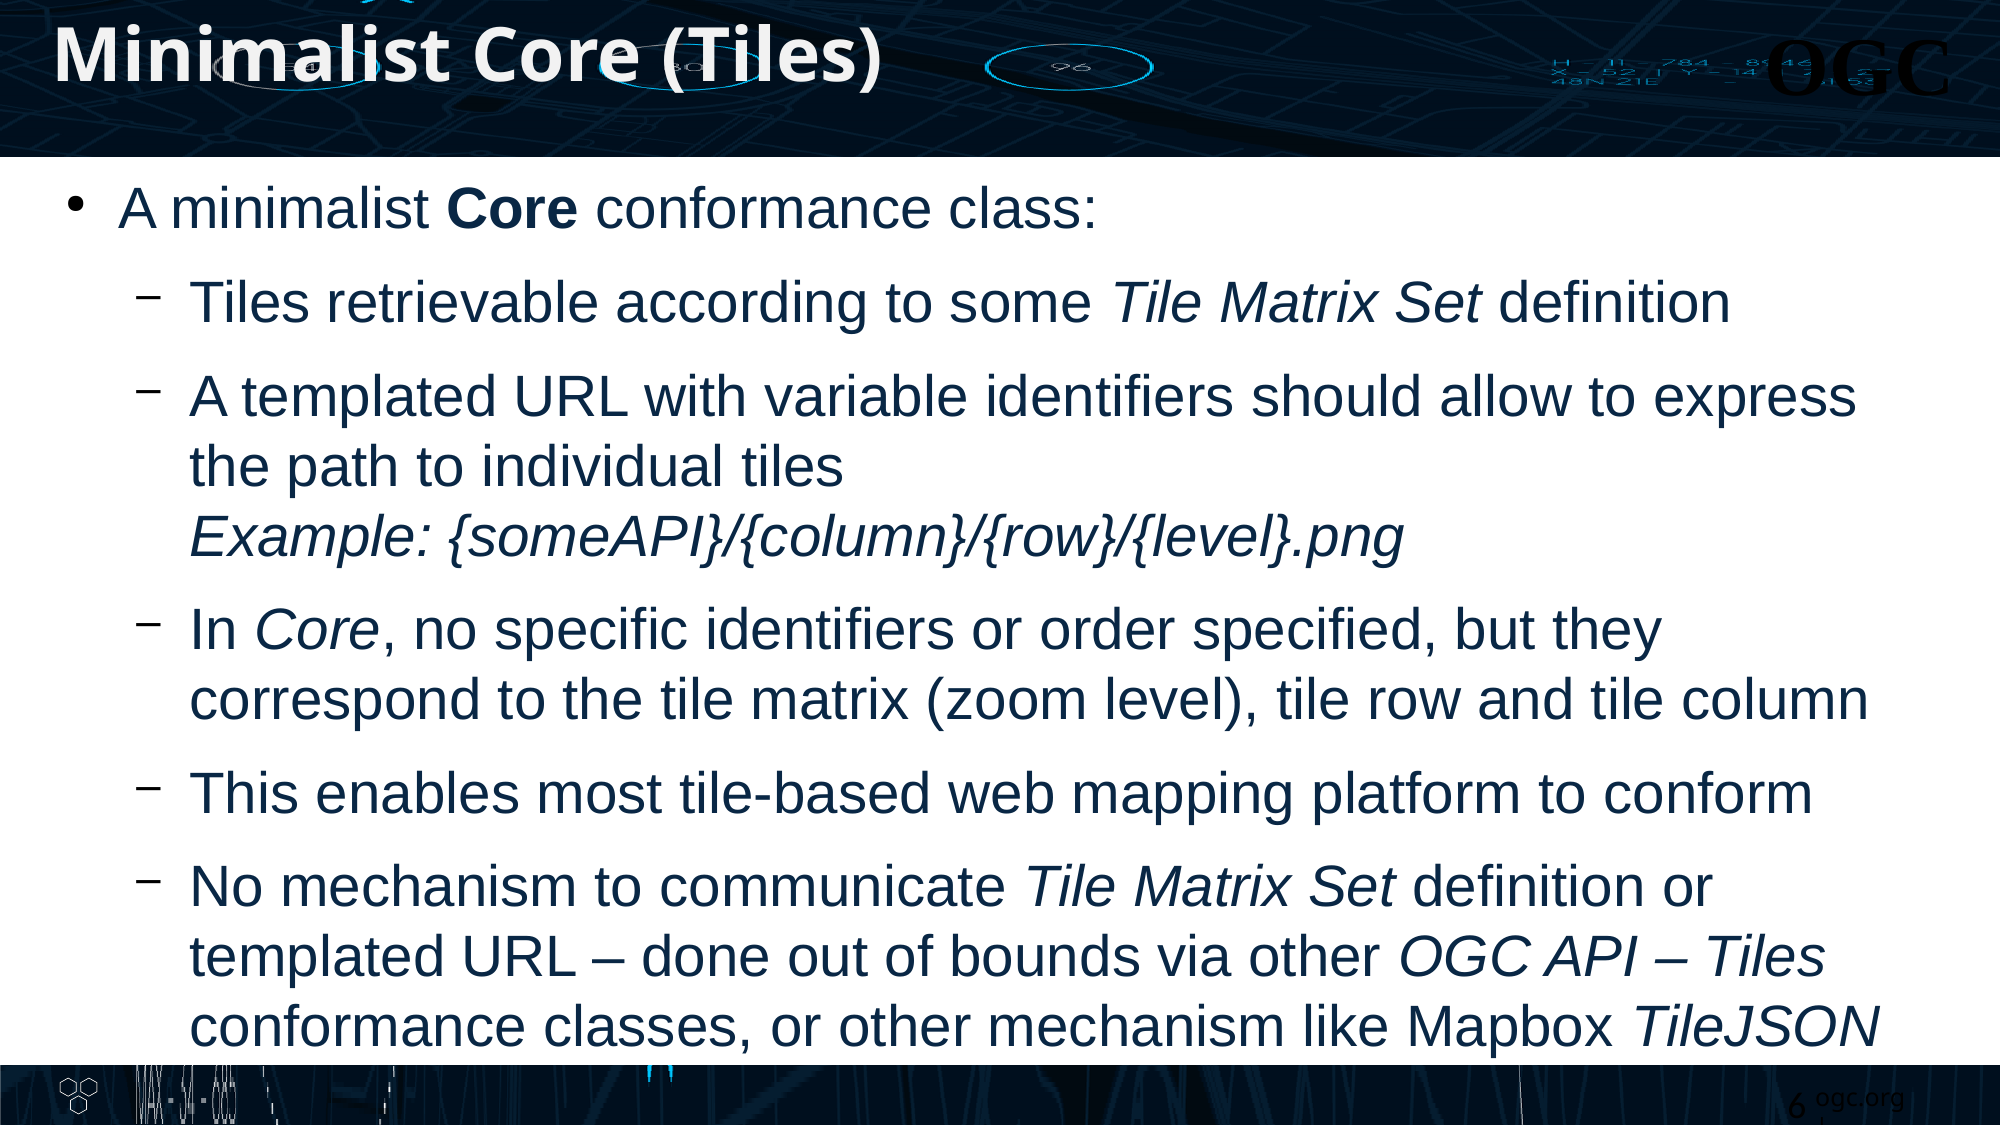

Minimalist Core (Tiles)
# A minimalist Core conformance class:
Tiles retrievable according to some Tile Matrix Set definition
A templated URL with variable identifiers should allow to express the path to individual tiles
Example: {someAPI}/{column}/{row}/{level}.png
In Core, no specific identifiers or order specified, but they correspond to the tile matrix (zoom level), tile row and tile column
This enables most tile-based web mapping platform to conform
No mechanism to communicate Tile Matrix Set definition or templated URL – done out of bounds via other OGC API – Tiles conformance classes, or other mechanism like Mapbox TileJSON